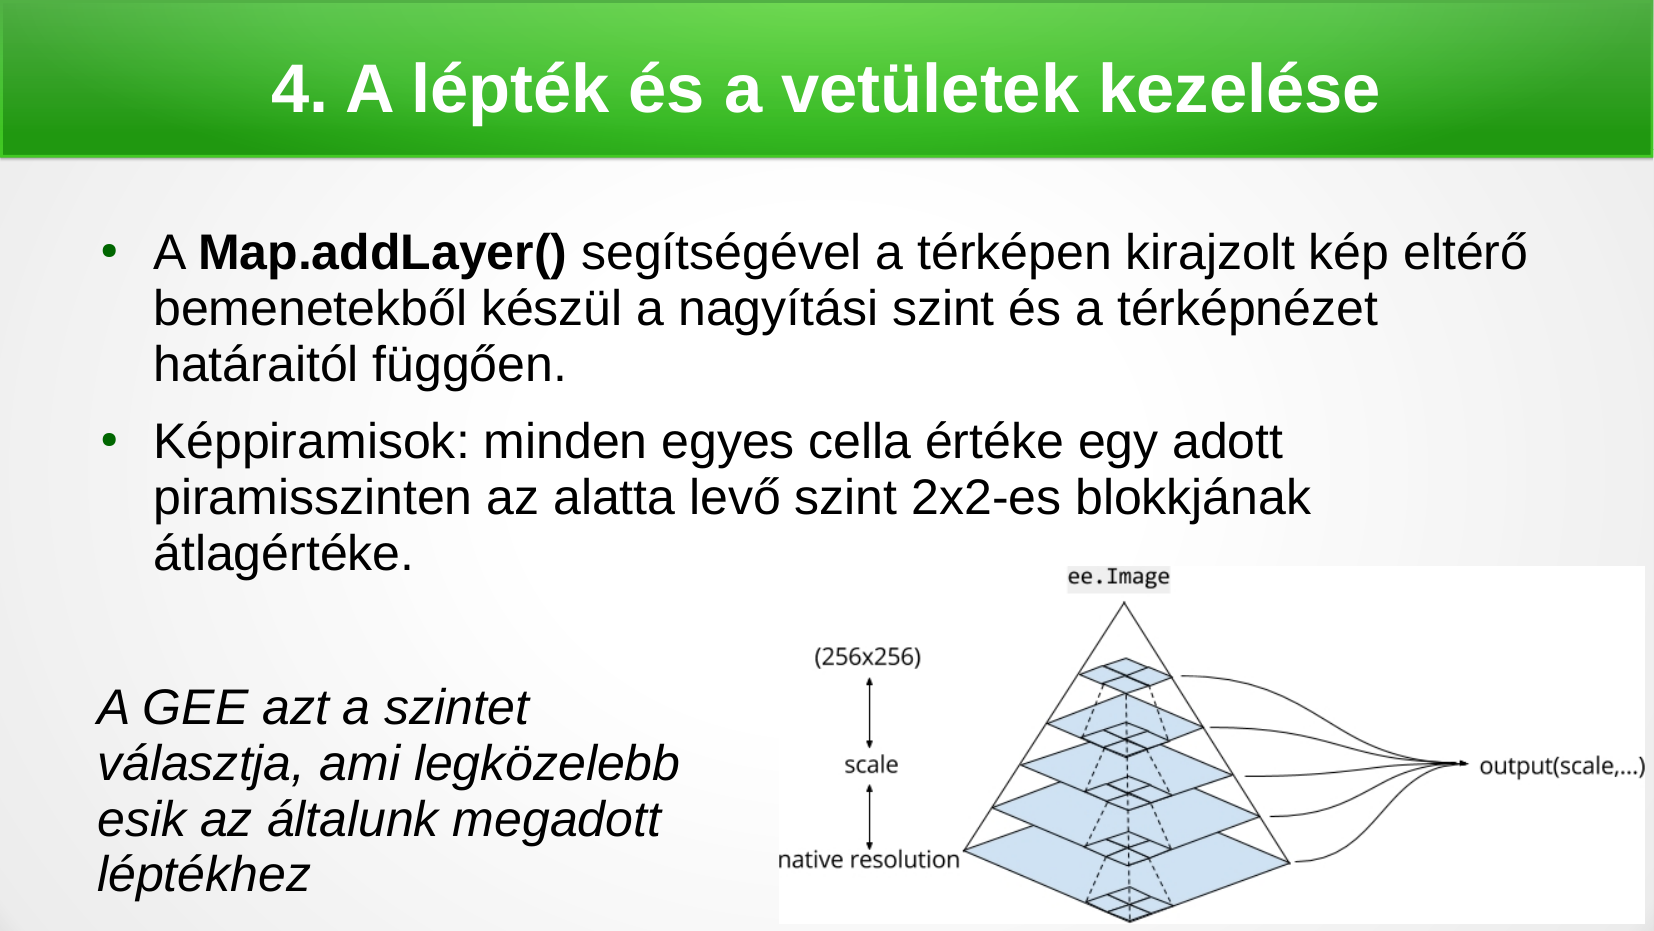

# 4. A lépték és a vetületek kezelése
A Map.addLayer() segítségével a térképen kirajzolt kép eltérő bemenetekből készül a nagyítási szint és a térképnézet határaitól függően.
Képpiramisok: minden egyes cella értéke egy adott piramisszinten az alatta levő szint 2x2-es blokkjának átlagértéke.
A GEE azt a szintet választja, ami legközelebb esik az általunk megadott léptékhez